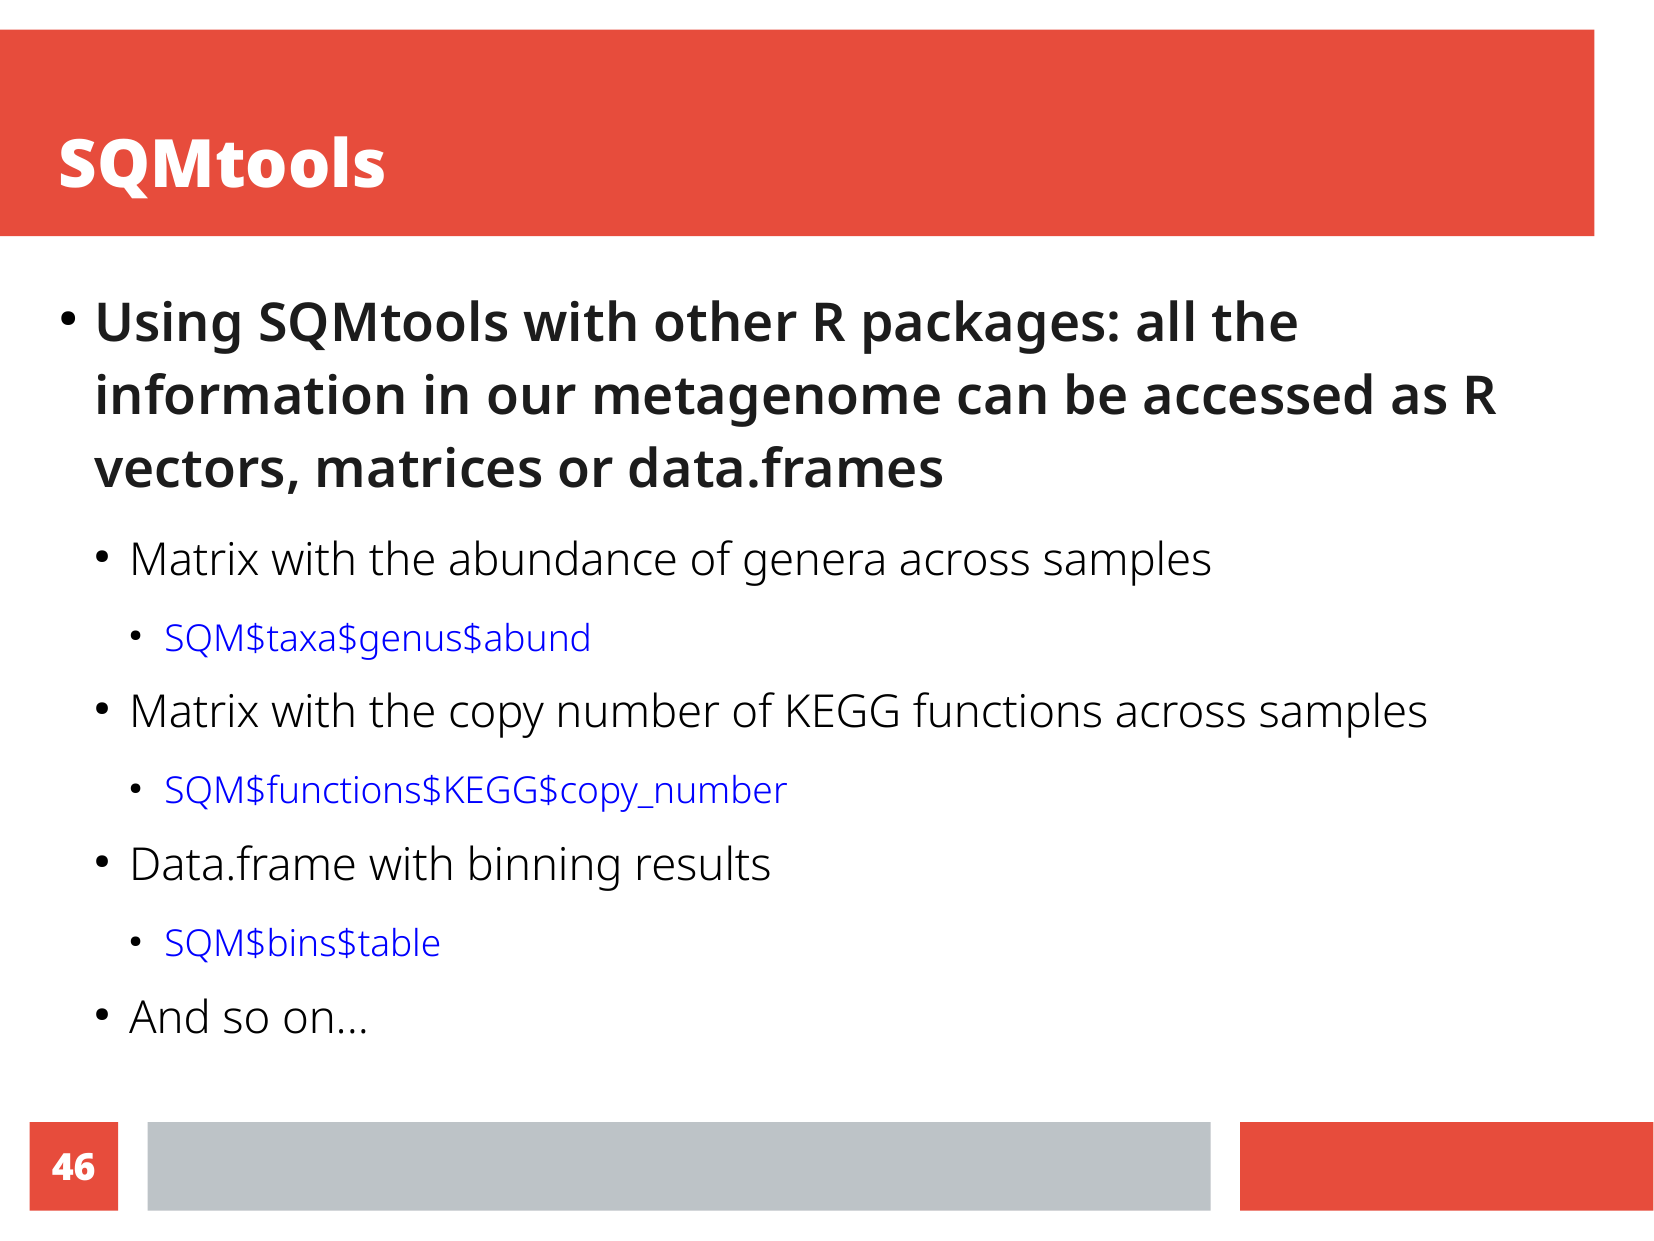

# SQMtools
Using SQMtools with other R packages: all the information in our metagenome can be accessed as R vectors, matrices or data.frames
Matrix with the abundance of genera across samples
SQM$taxa$genus$abund
Matrix with the copy number of KEGG functions across samples
SQM$functions$KEGG$copy_number
Data.frame with binning results
SQM$bins$table
And so on...
46